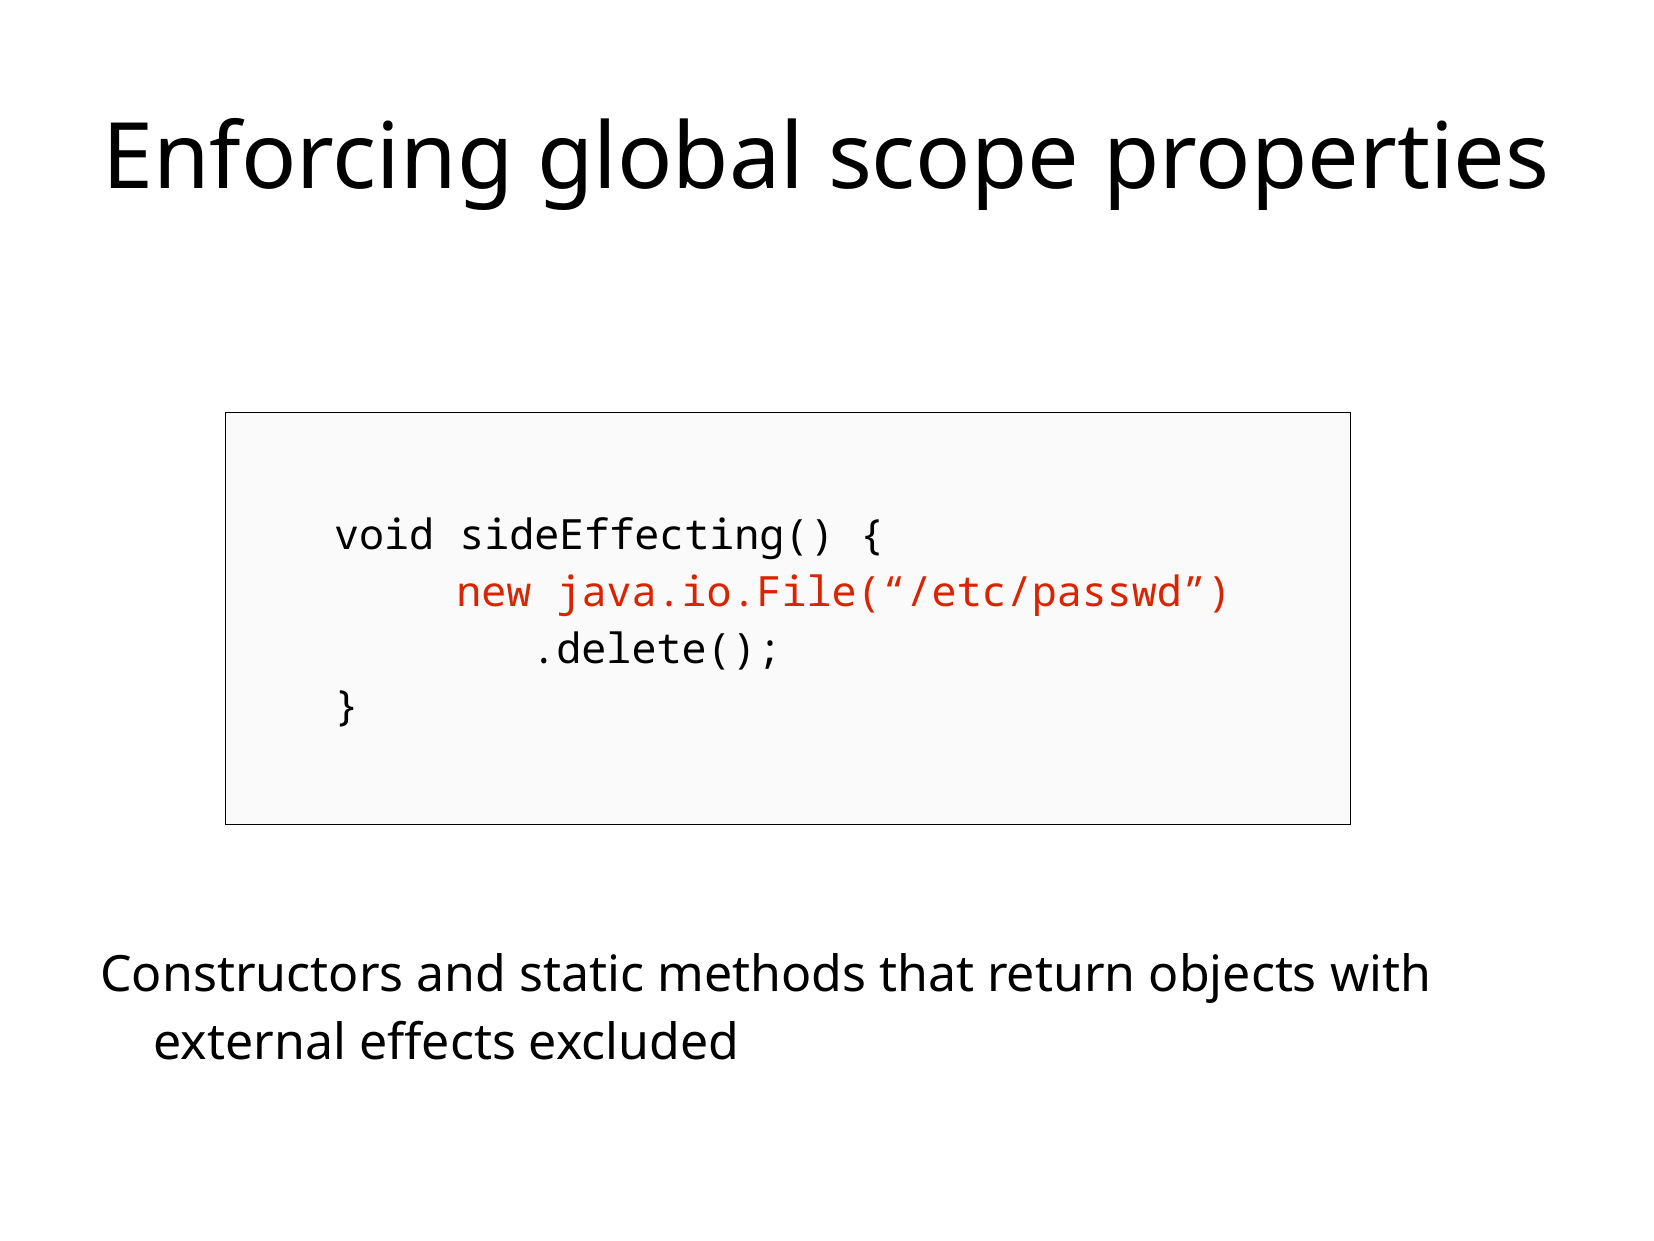

# Enforcing global scope properties
void sideEffecting() {
	new java.io.File(“/etc/passwd”)
		.delete();
}
Constructors and static methods that return objects with external effects excluded